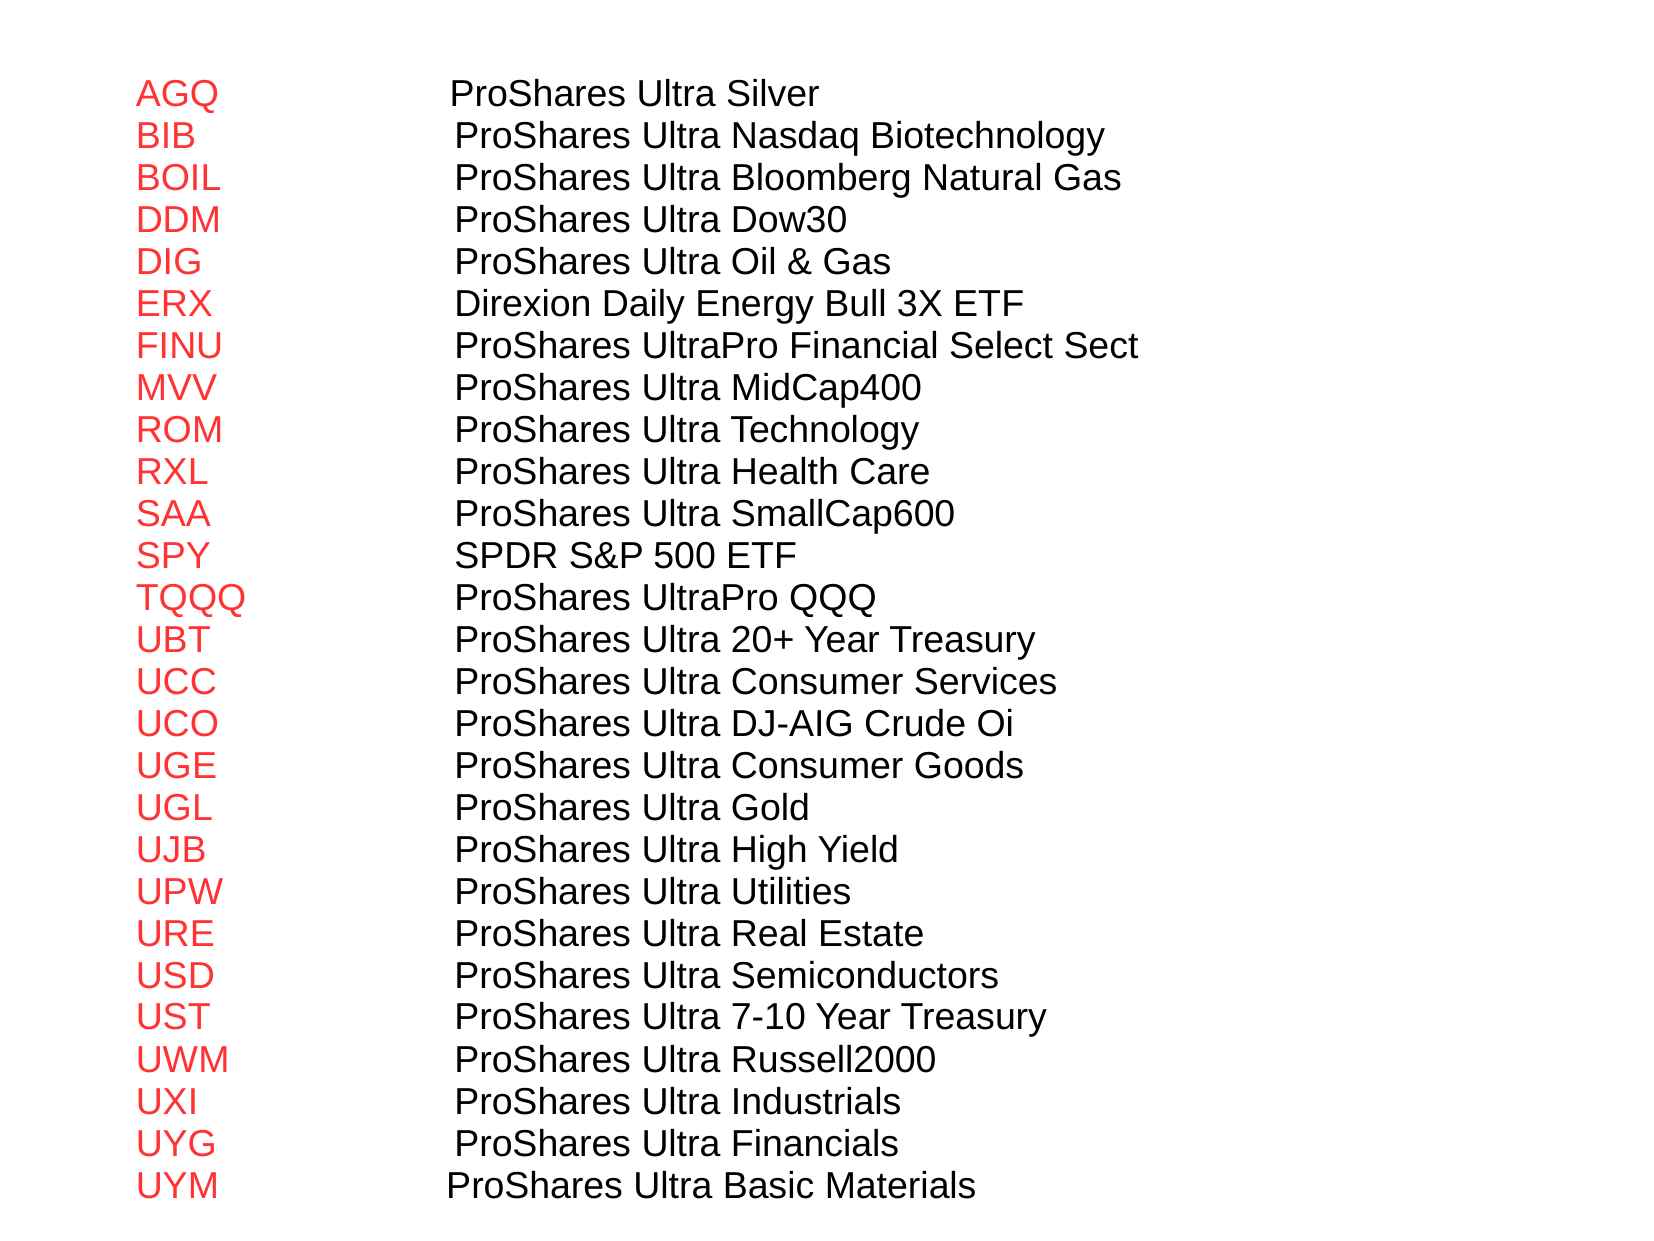

AGQ ProShares Ultra Silver
 BIB 				ProShares Ultra Nasdaq Biotechnology
 BOIL 				ProShares Ultra Bloomberg Natural Gas
 DDM 	ProShares Ultra Dow30
 DIG 		ProShares Ultra Oil & Gas
 ERX 			Direxion Daily Energy Bull 3X ETF
 FINU 				ProShares UltraPro Financial Select Sect
 MVV 		ProShares Ultra MidCap400
 ROM 		ProShares Ultra Technology
 RXL 		ProShares Ultra Health Care
 SAA 		ProShares Ultra SmallCap600
 SPY 	SPDR S&P 500 ETF
 TQQQ 	ProShares UltraPro QQQ
 UBT 			ProShares Ultra 20+ Year Treasury
 UCC 			ProShares Ultra Consumer Services
 UCO 			ProShares Ultra DJ-AIG Crude Oi
 UGE 		ProShares Ultra Consumer Goods
 UGL 	ProShares Ultra Gold
 UJB 		ProShares Ultra High Yield
 UPW 	ProShares Ultra Utilities
 URE 		ProShares Ultra Real Estate
 USD 		ProShares Ultra Semiconductors
 UST 			ProShares Ultra 7-10 Year Treasury
 UWM 		ProShares Ultra Russell2000
 UXI 		ProShares Ultra Industrials
 UYG 		ProShares Ultra Financials
 UYM 	 ProShares Ultra Basic Materials